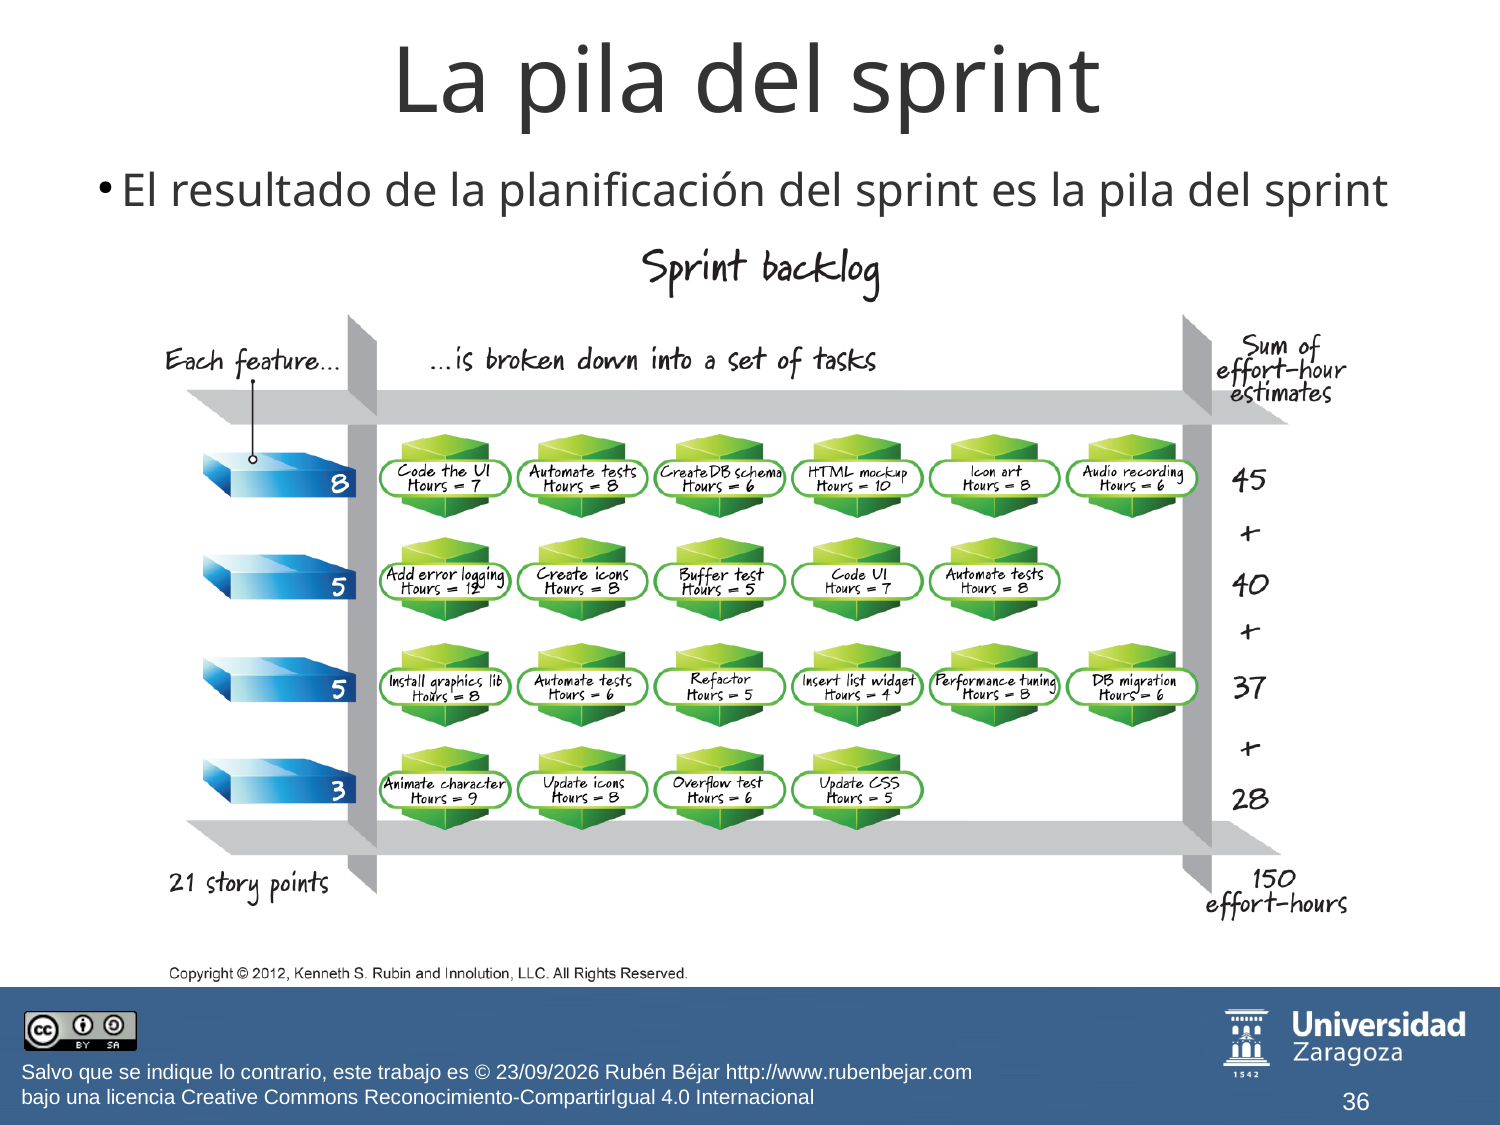

# La pila del sprint
El resultado de la planificación del sprint es la pila del sprint